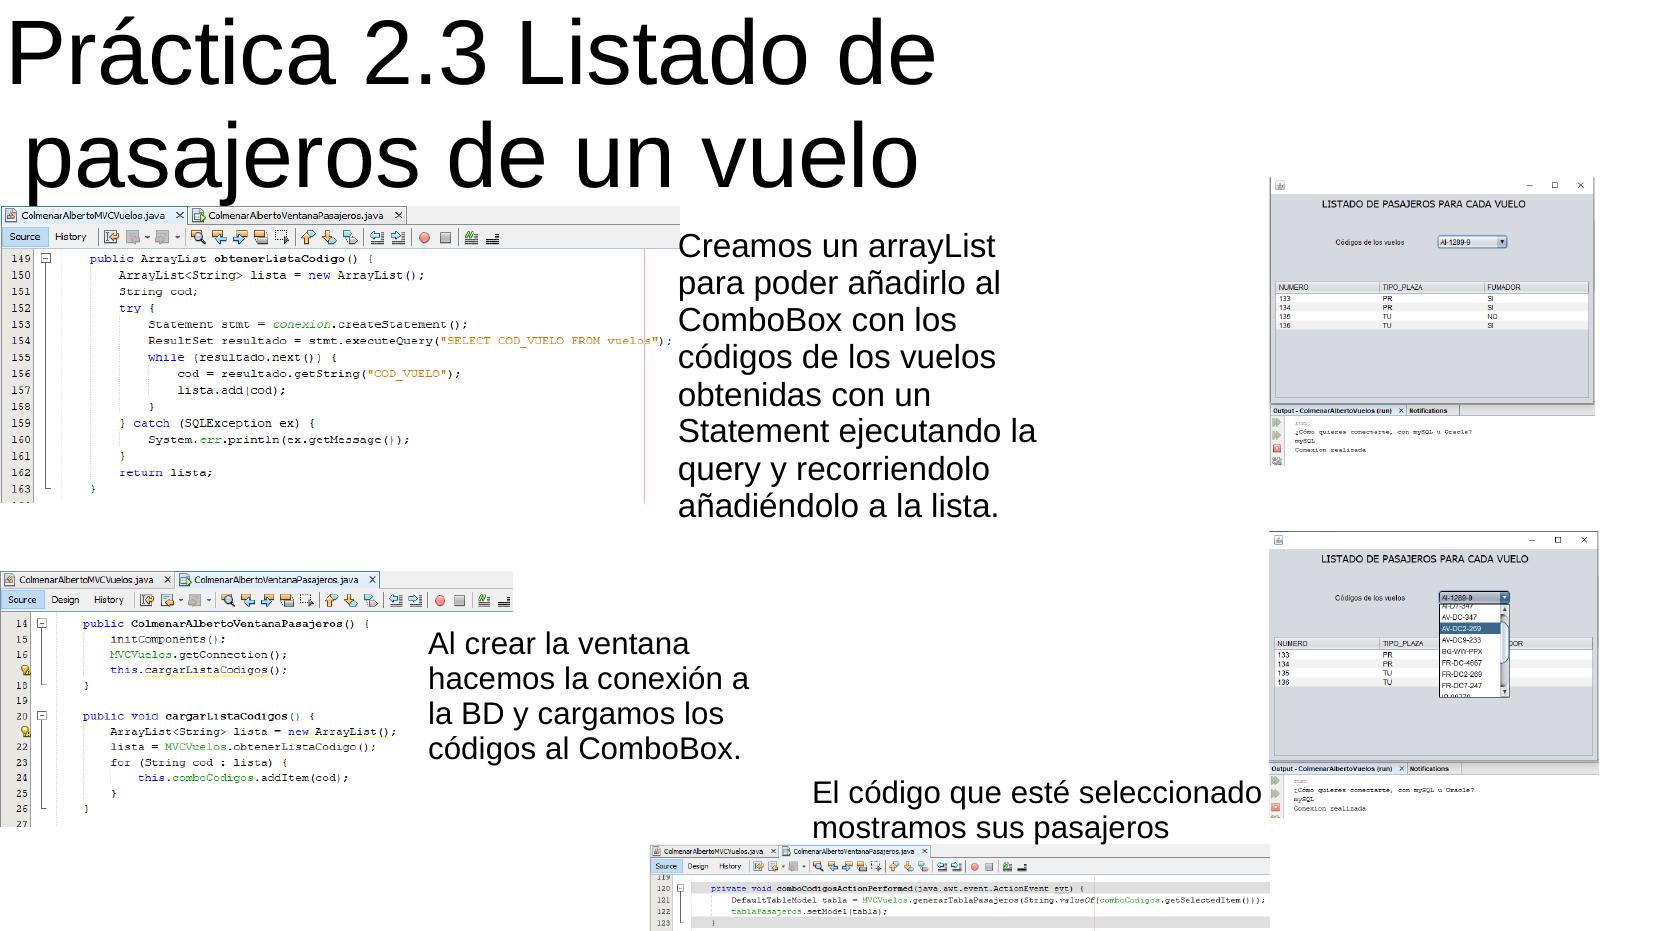

# Práctica 2.3 Listado de pasajeros de un vuelo
Creamos un arrayList para poder añadirlo al ComboBox con los códigos de los vuelos obtenidas con un Statement ejecutando la query y recorriendolo añadiéndolo a la lista.
Al crear la ventana hacemos la conexión a la BD y cargamos los códigos al ComboBox.
El código que esté seleccionado mostramos sus pasajeros